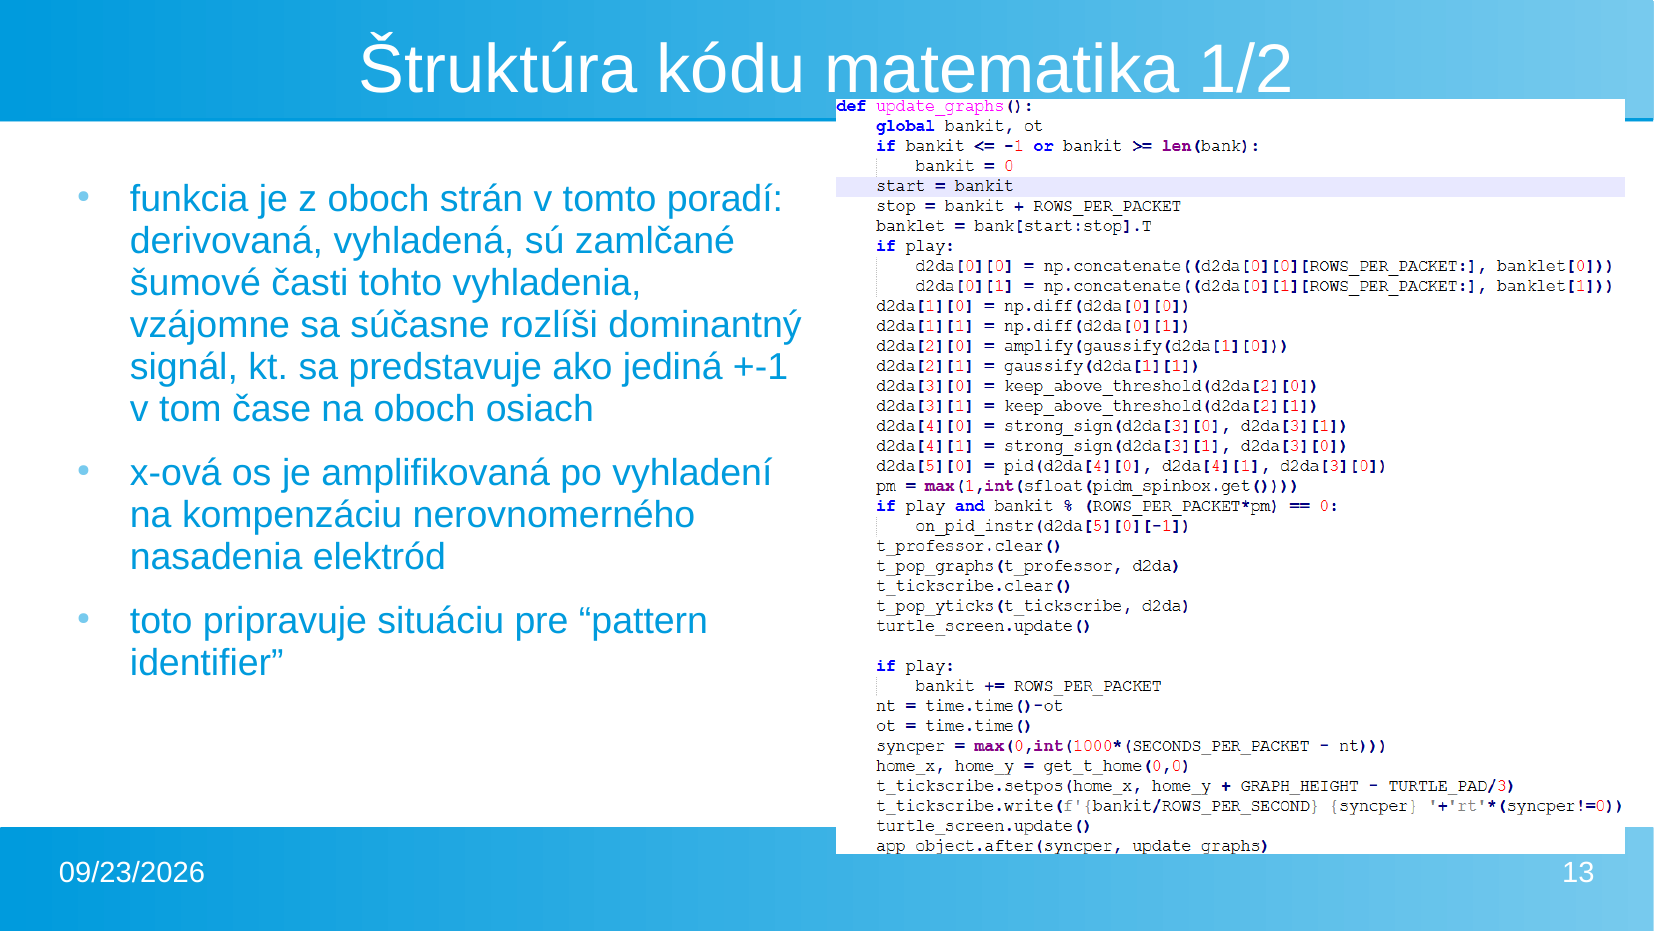

# Štruktúra kódu matematika 1/2
funkcia je z oboch strán v tomto poradí: derivovaná, vyhladená, sú zamlčané šumové časti tohto vyhladenia, vzájomne sa súčasne rozlíši dominantný signál, kt. sa predstavuje ako jediná +-1 v tom čase na oboch osiach
x-ová os je amplifikovaná po vyhladení na kompenzáciu nerovnomerného nasadenia elektród
toto pripravuje situáciu pre “pattern identifier”
13